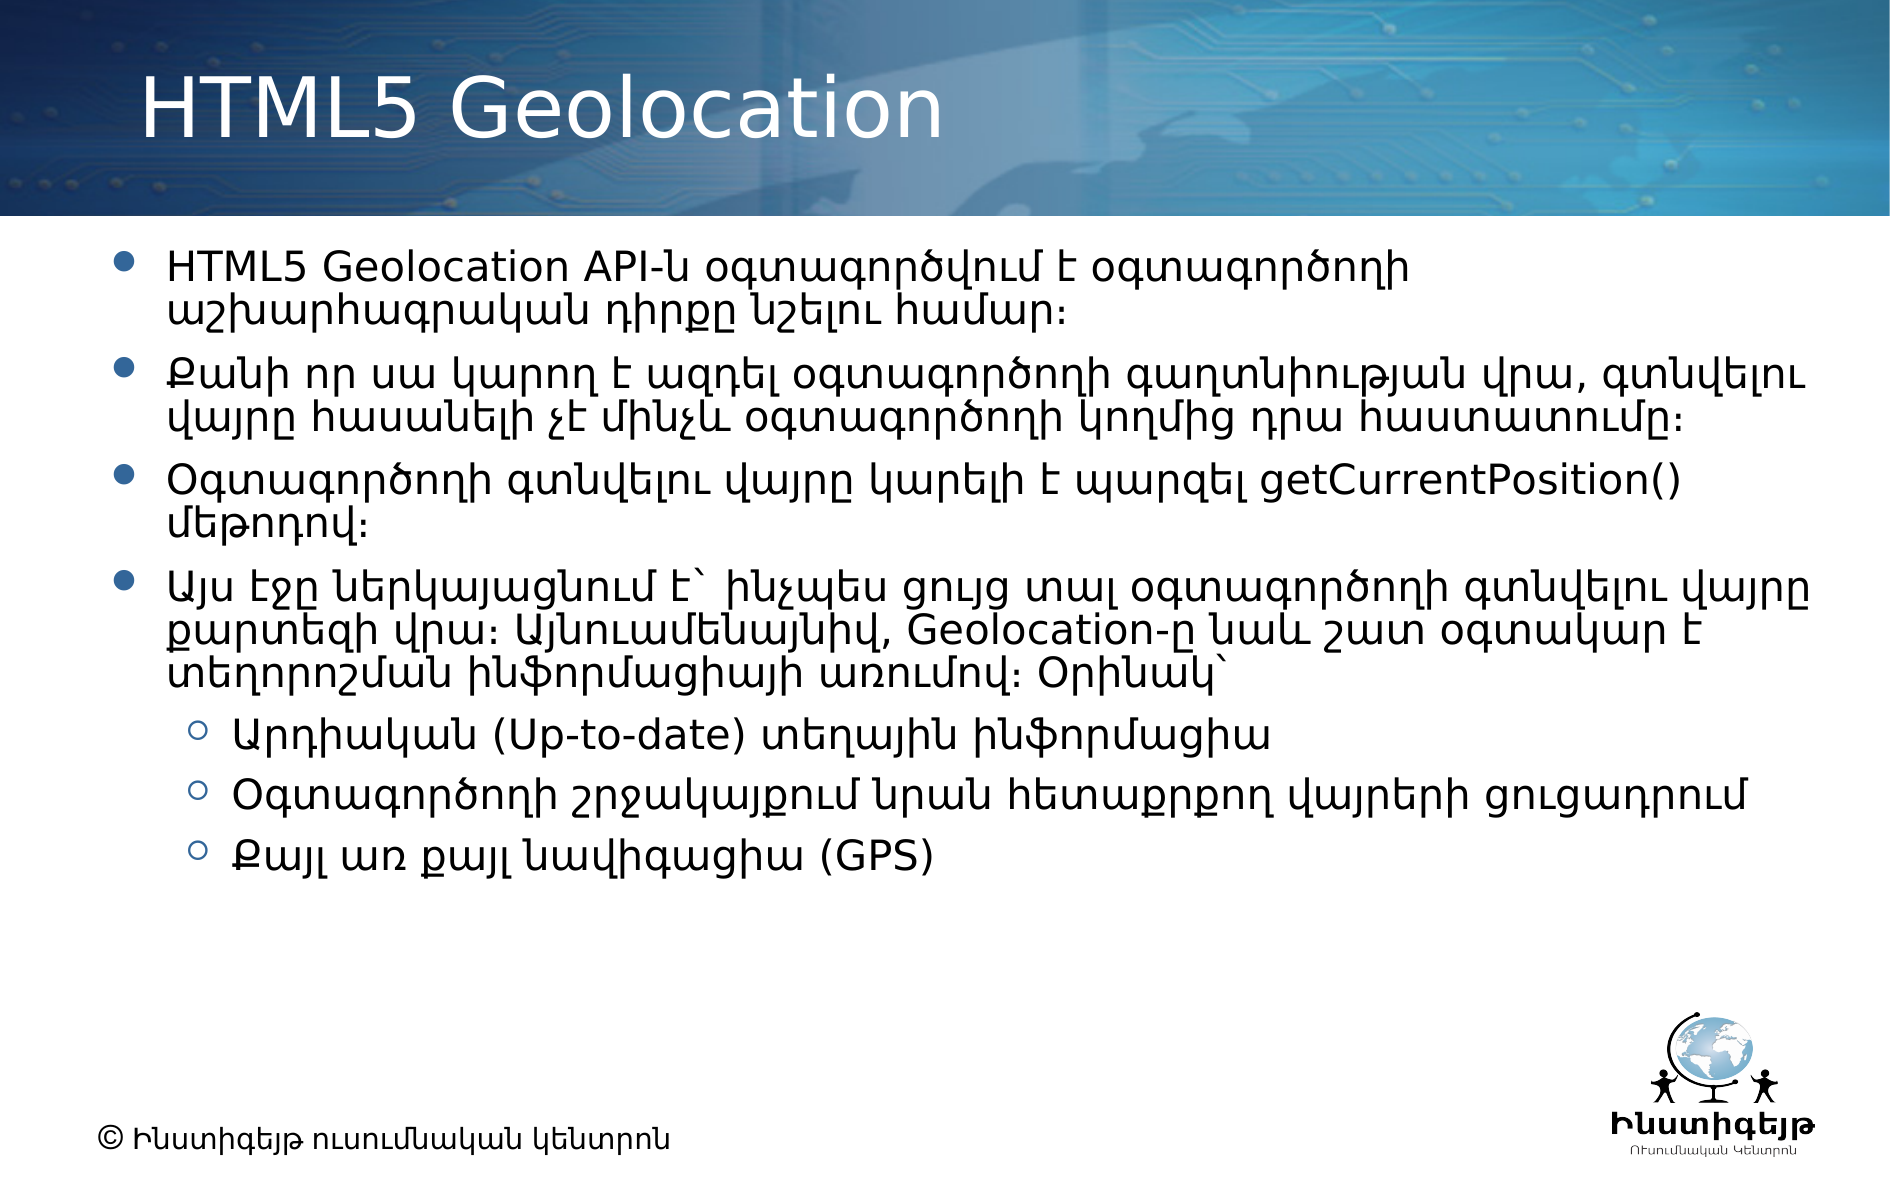

HTML5 Geolocation
# HTML5 Geolocation API-ն օգտագործվում է օգտագործողի աշխարհագրական դիրքը նշելու համար։
Քանի որ սա կարող է ազդել օգտագործողի գաղտնիության վրա, գտնվելու վայրը հասանելի չէ մինչև օգտագործողի կողմից դրա հաստատումը։
Օգտագործողի գտնվելու վայրը կարելի է պարզել getCurrentPosition() մեթոդով։
Այս էջը ներկայացնում է` ինչպես ցույց տալ օգտագործողի գտնվելու վայրը քարտեզի վրա։ Այնուամենայնիվ, Geolocation-ը նաև շատ օգտակար է տեղորոշման ինֆորմացիայի առումով։ Օրինակ՝
Արդիական (Up-to-date) տեղային ինֆորմացիա
Օգտագործողի շրջակայքում նրան հետաքրքող վայրերի ցուցադրում
Քայլ առ քայլ նավիգացիա (GPS)